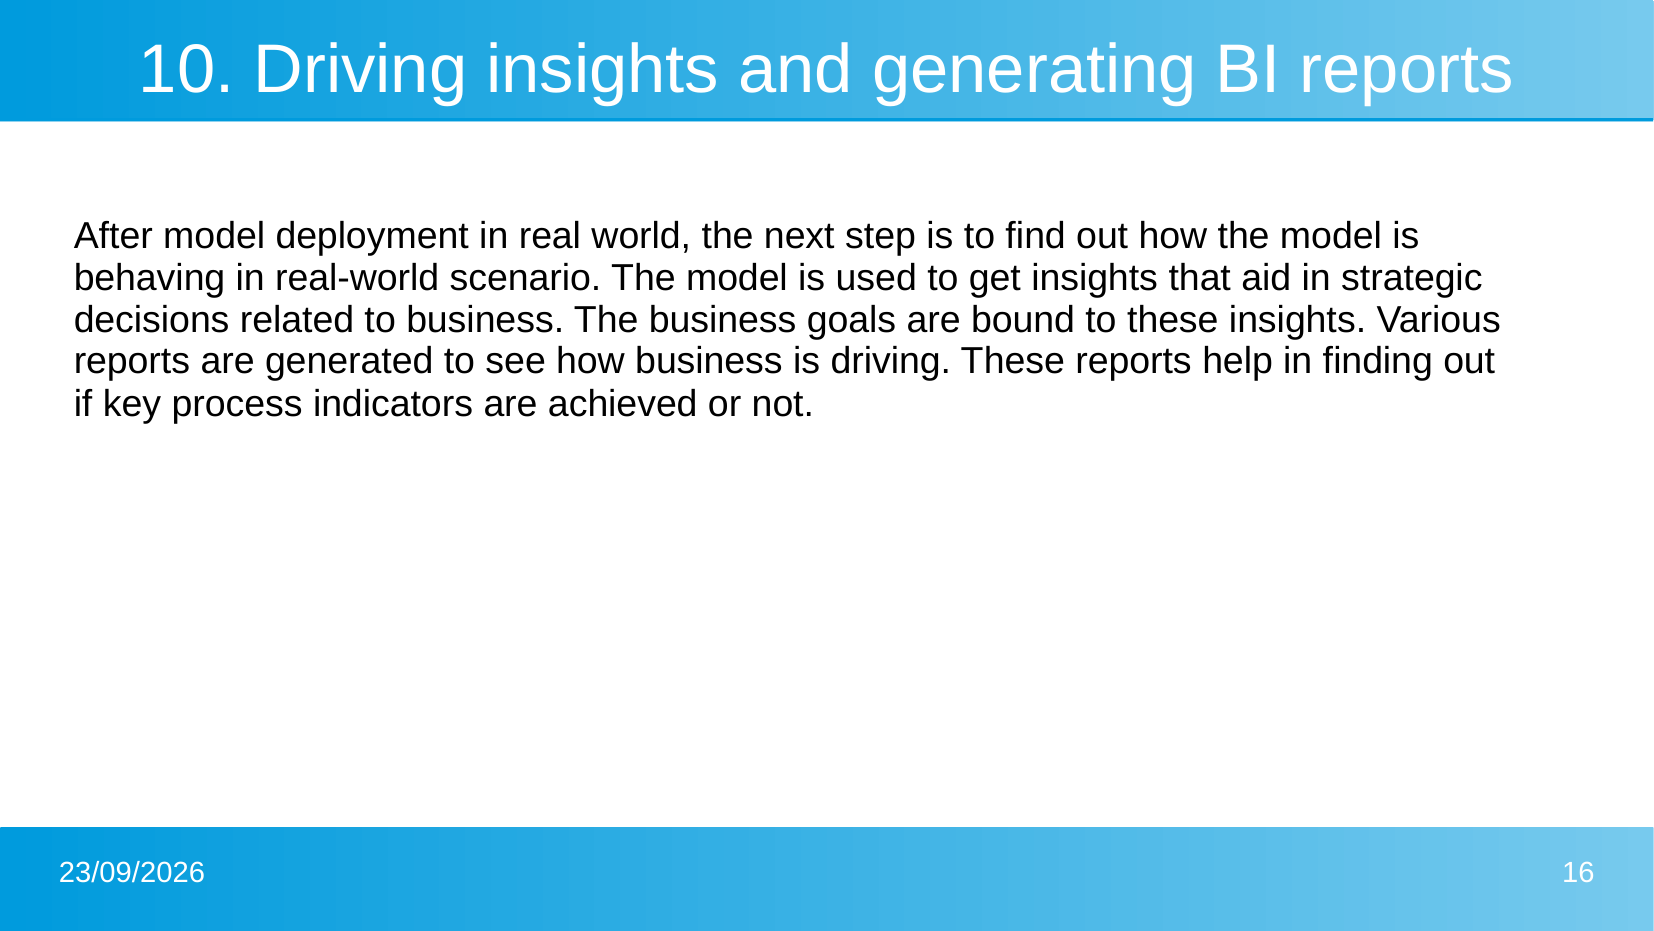

# 10. Driving insights and generating BI reports
After model deployment in real world, the next step is to find out how the model is behaving in real-world scenario. The model is used to get insights that aid in strategic decisions related to business. The business goals are bound to these insights. Various reports are generated to see how business is driving. These reports help in finding out if key process indicators are achieved or not.
16